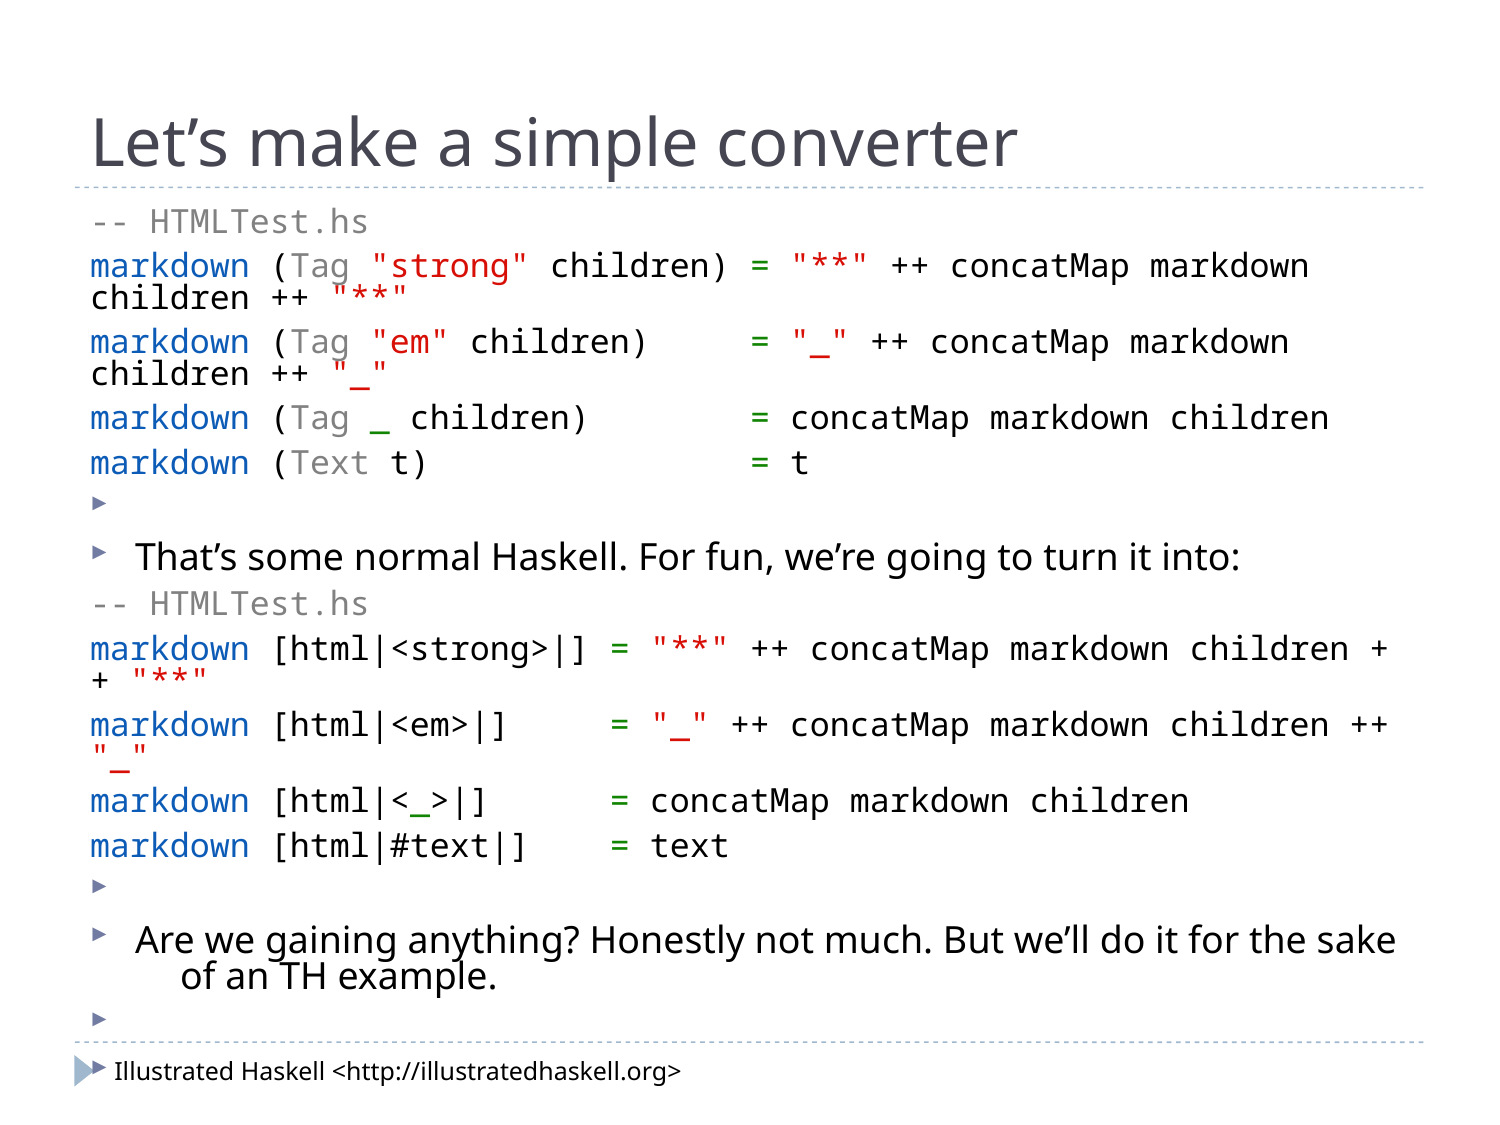

# Let’s make a simple converter
-- HTMLTest.hs
markdown (Tag "strong" children) = "**" ++ concatMap markdown children ++ "**"
markdown (Tag "em" children) = "_" ++ concatMap markdown children ++ "_"
markdown (Tag _ children) = concatMap markdown children
markdown (Text t) = t
That’s some normal Haskell. For fun, we’re going to turn it into:
-- HTMLTest.hs
markdown [html|<strong>|] = "**" ++ concatMap markdown children ++ "**"
markdown [html|<em>|] = "_" ++ concatMap markdown children ++ "_"
markdown [html|<_>|] = concatMap markdown children
markdown [html|#text|] = text
Are we gaining anything? Honestly not much. But we’ll do it for the sake of an TH example.